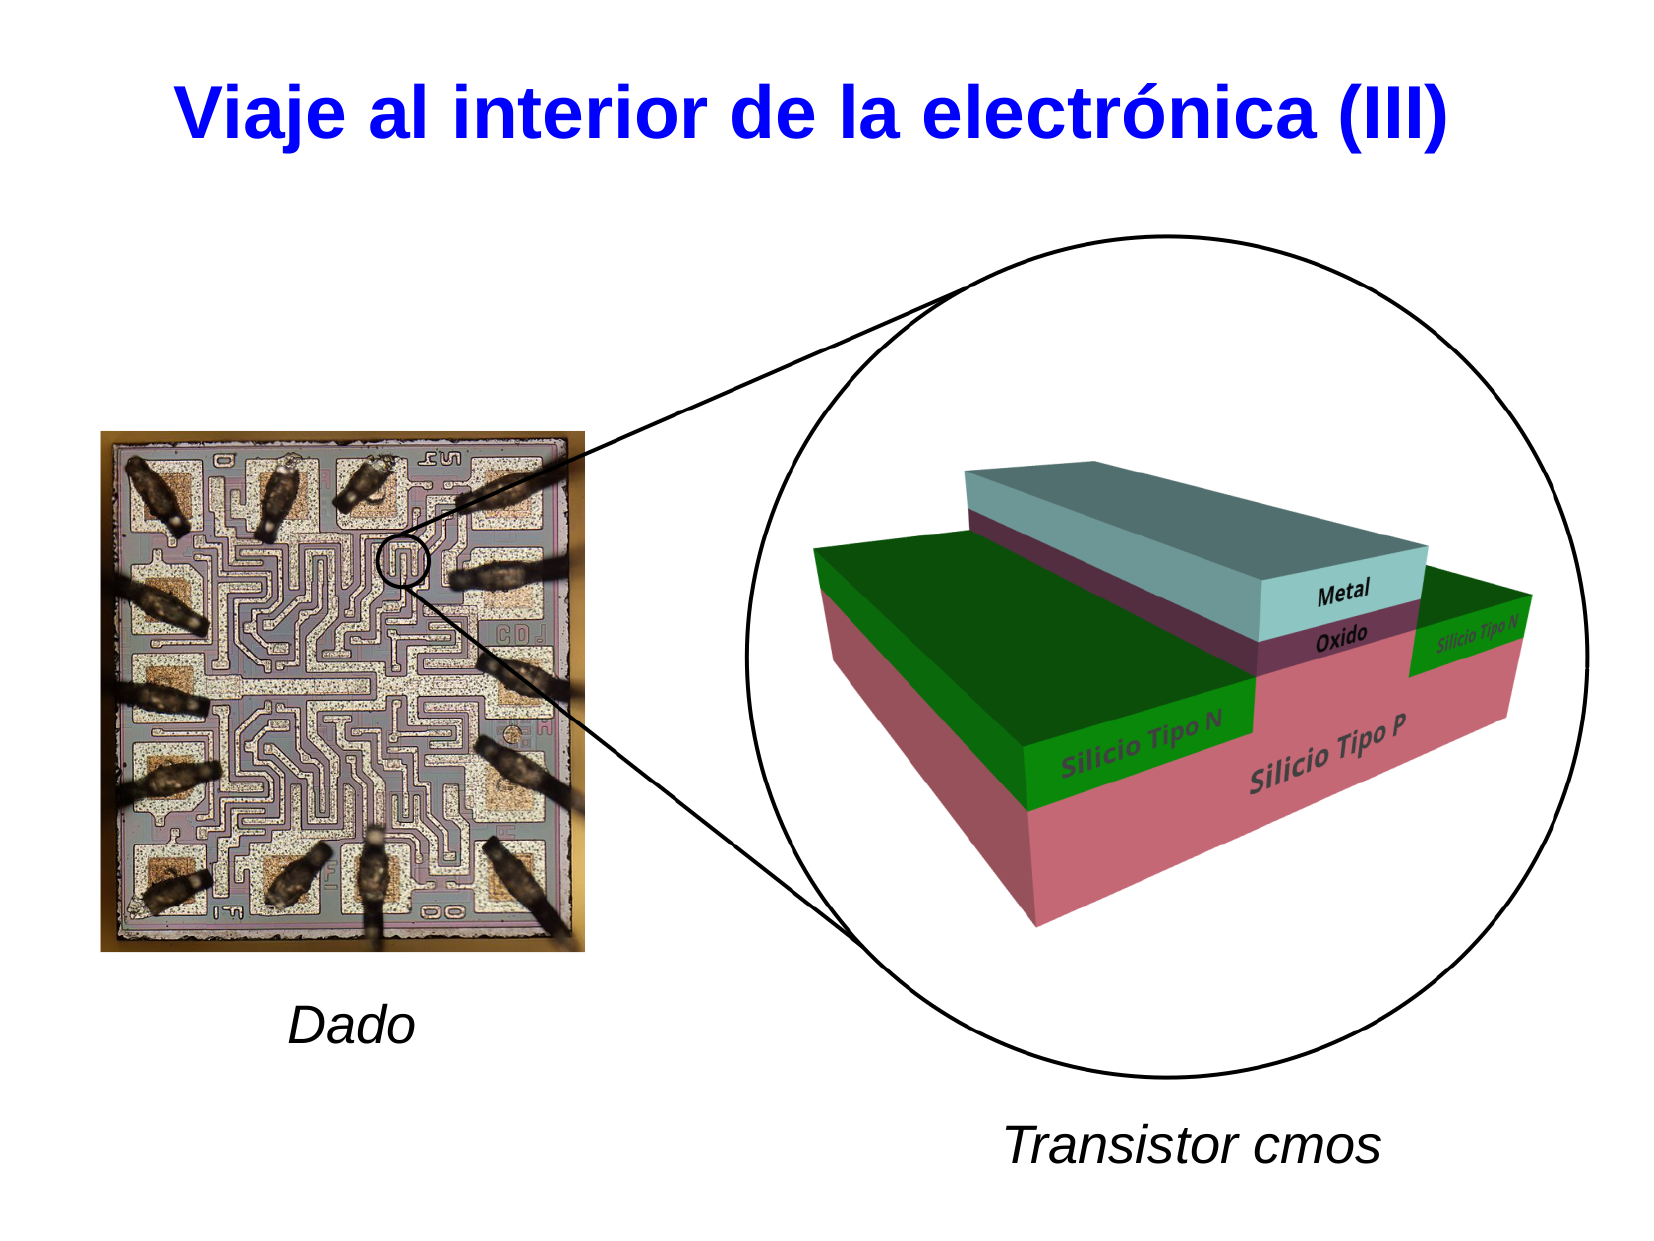

Viaje al interior de la electrónica (III)
Dado
Transistor cmos